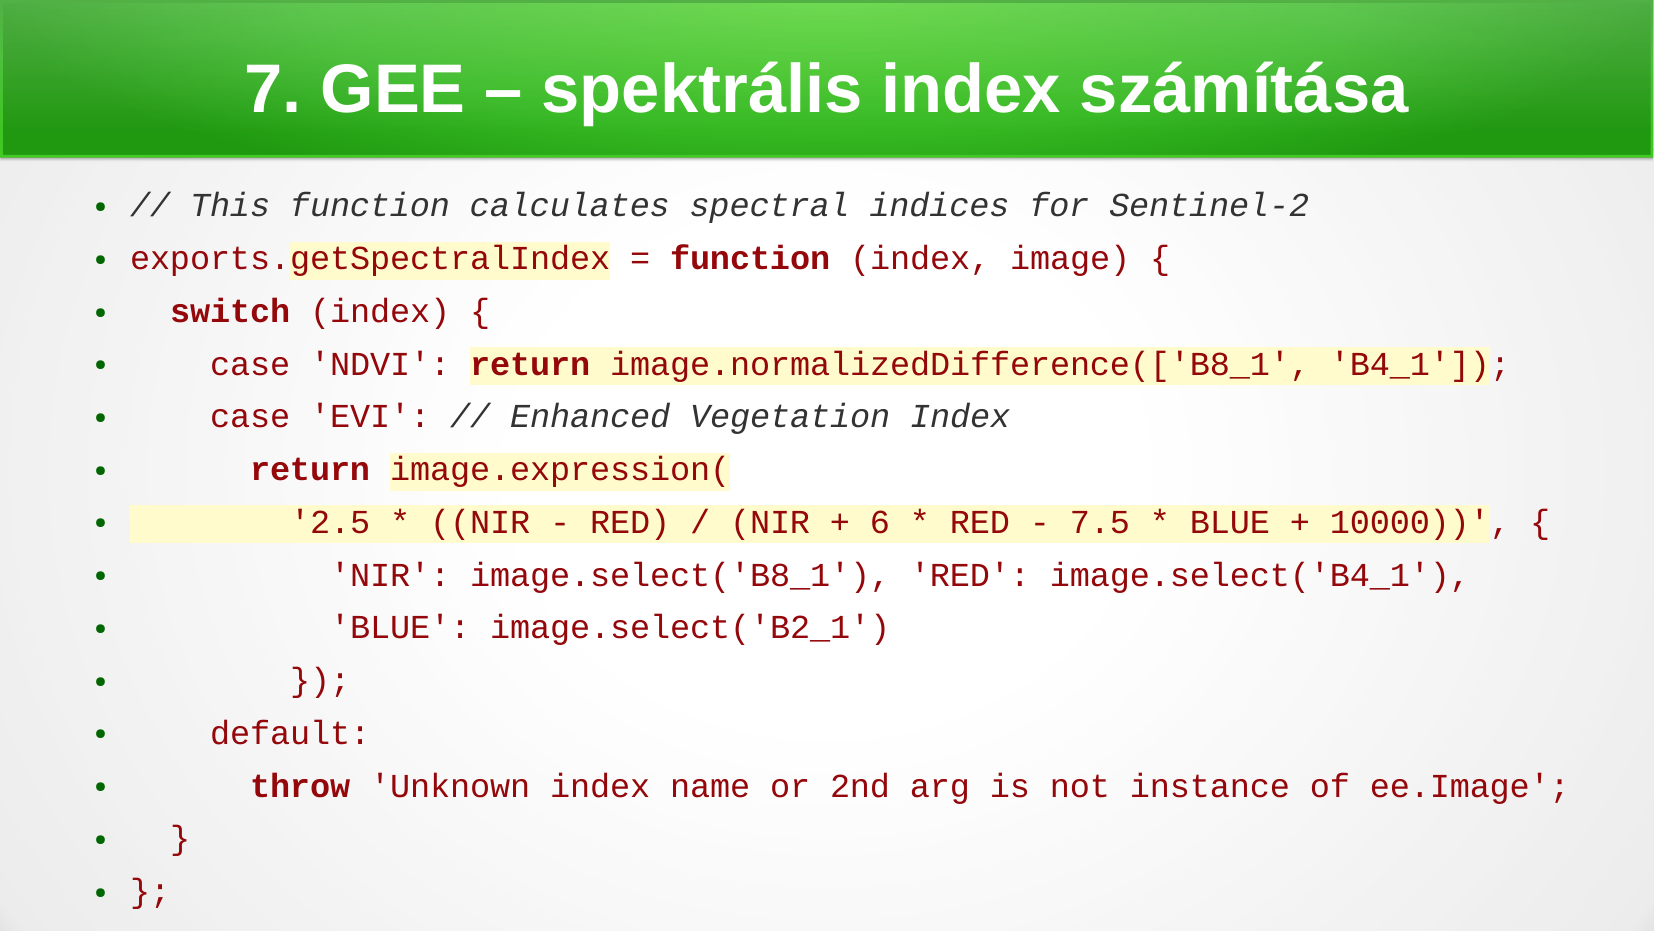

# 7. GEE – spektrális index számítása
// This function calculates spectral indices for Sentinel-2
exports.getSpectralIndex = function (index, image) {
 switch (index) {
 case 'NDVI': return image.normalizedDifference(['B8_1', 'B4_1']);
 case 'EVI': // Enhanced Vegetation Index
 return image.expression(
 '2.5 * ((NIR - RED) / (NIR + 6 * RED - 7.5 * BLUE + 10000))', {
 'NIR': image.select('B8_1'), 'RED': image.select('B4_1'),
 'BLUE': image.select('B2_1')
 });
 default:
 throw 'Unknown index name or 2nd arg is not instance of ee.Image';
 }
};